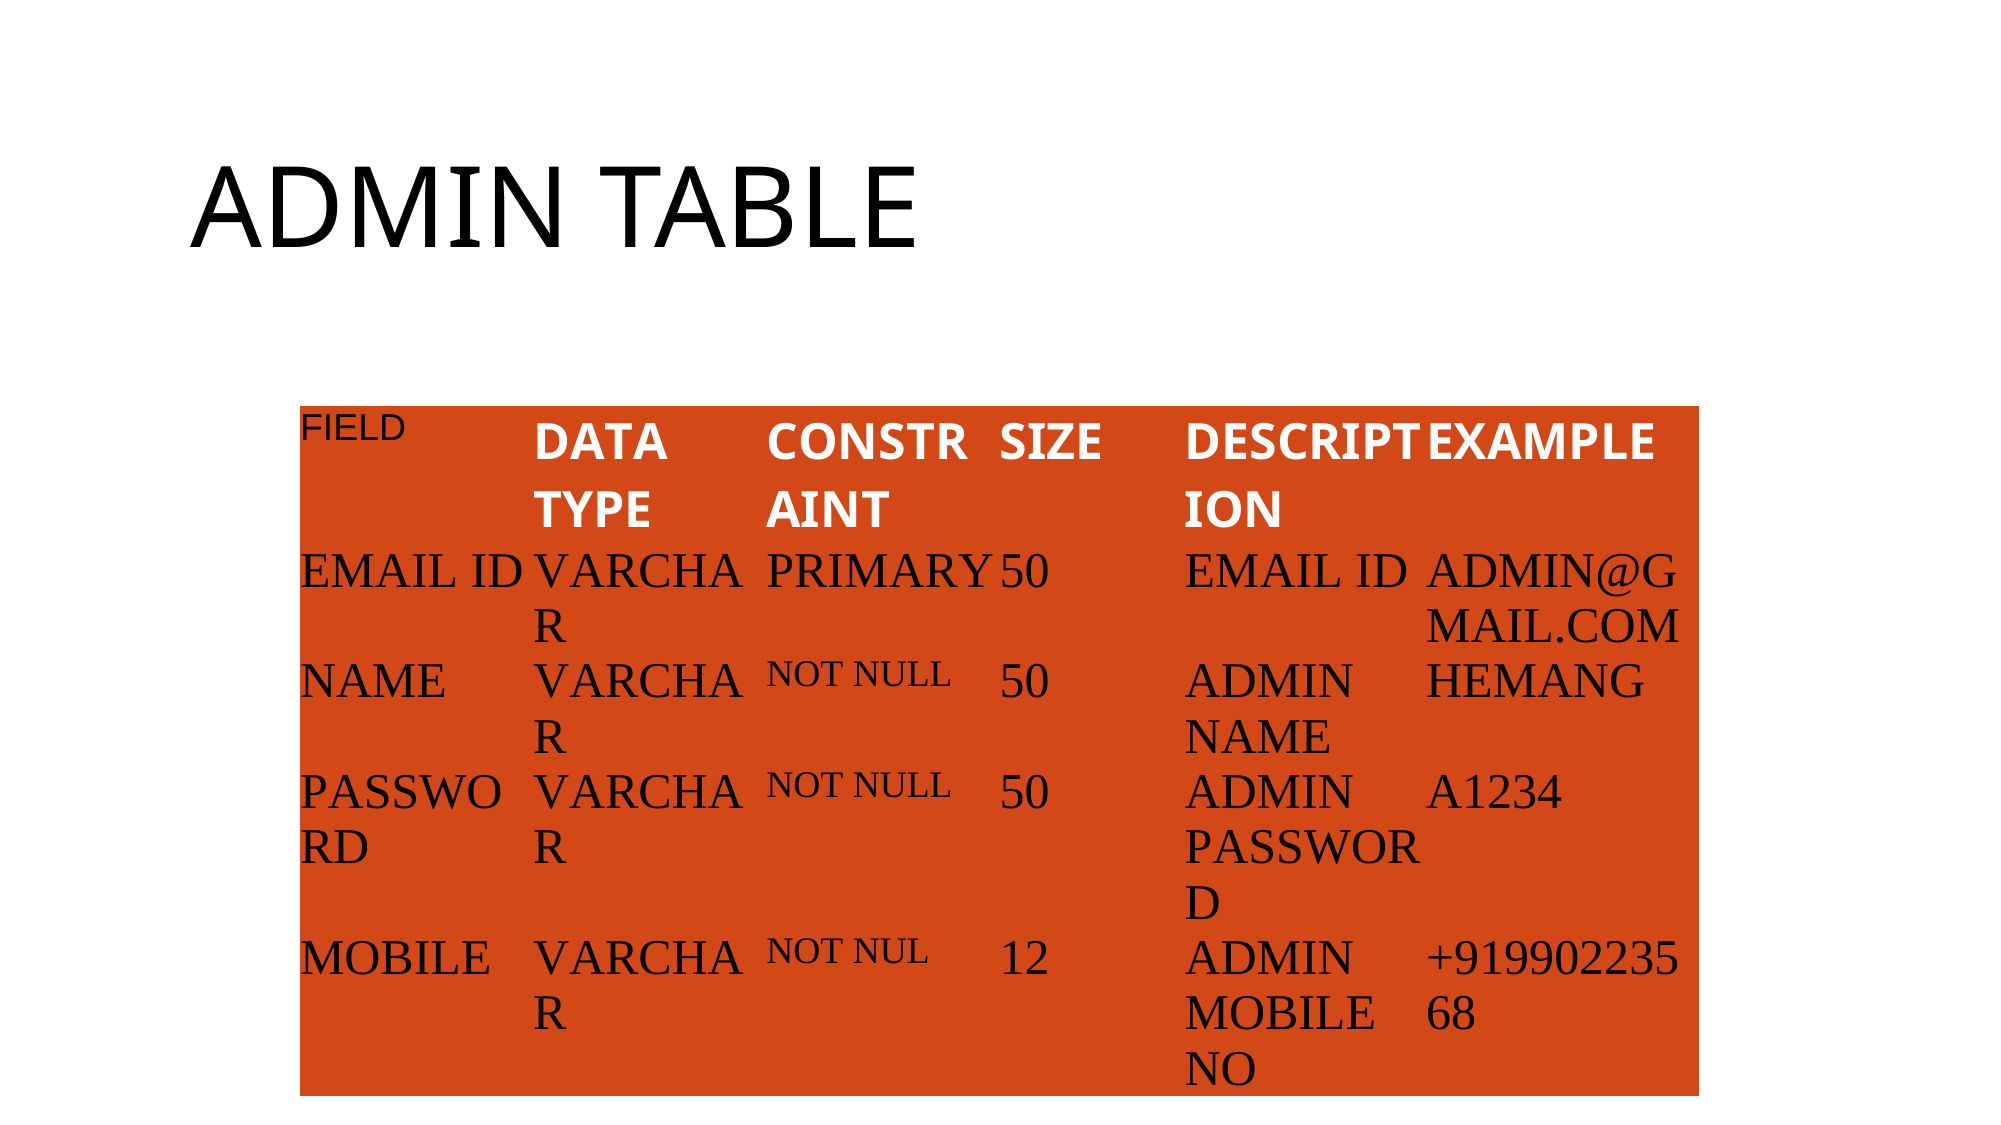

# ADMIN TABLE
| FIELD | DATA TYPE | CONSTRAINT | SIZE | DESCRIPTION | EXAMPLE |
| --- | --- | --- | --- | --- | --- |
| EMAIL ID | VARCHAR | PRIMARY | 50 | EMAIL ID | ADMIN@GMAIL.COM |
| NAME | VARCHAR | NOT NULL | 50 | ADMIN NAME | HEMANG |
| PASSWORD | VARCHAR | NOT NULL | 50 | ADMIN PASSWORD | A1234 |
| MOBILE | VARCHAR | NOT NUL | 12 | ADMIN MOBILE NO | +91990223568 |
17